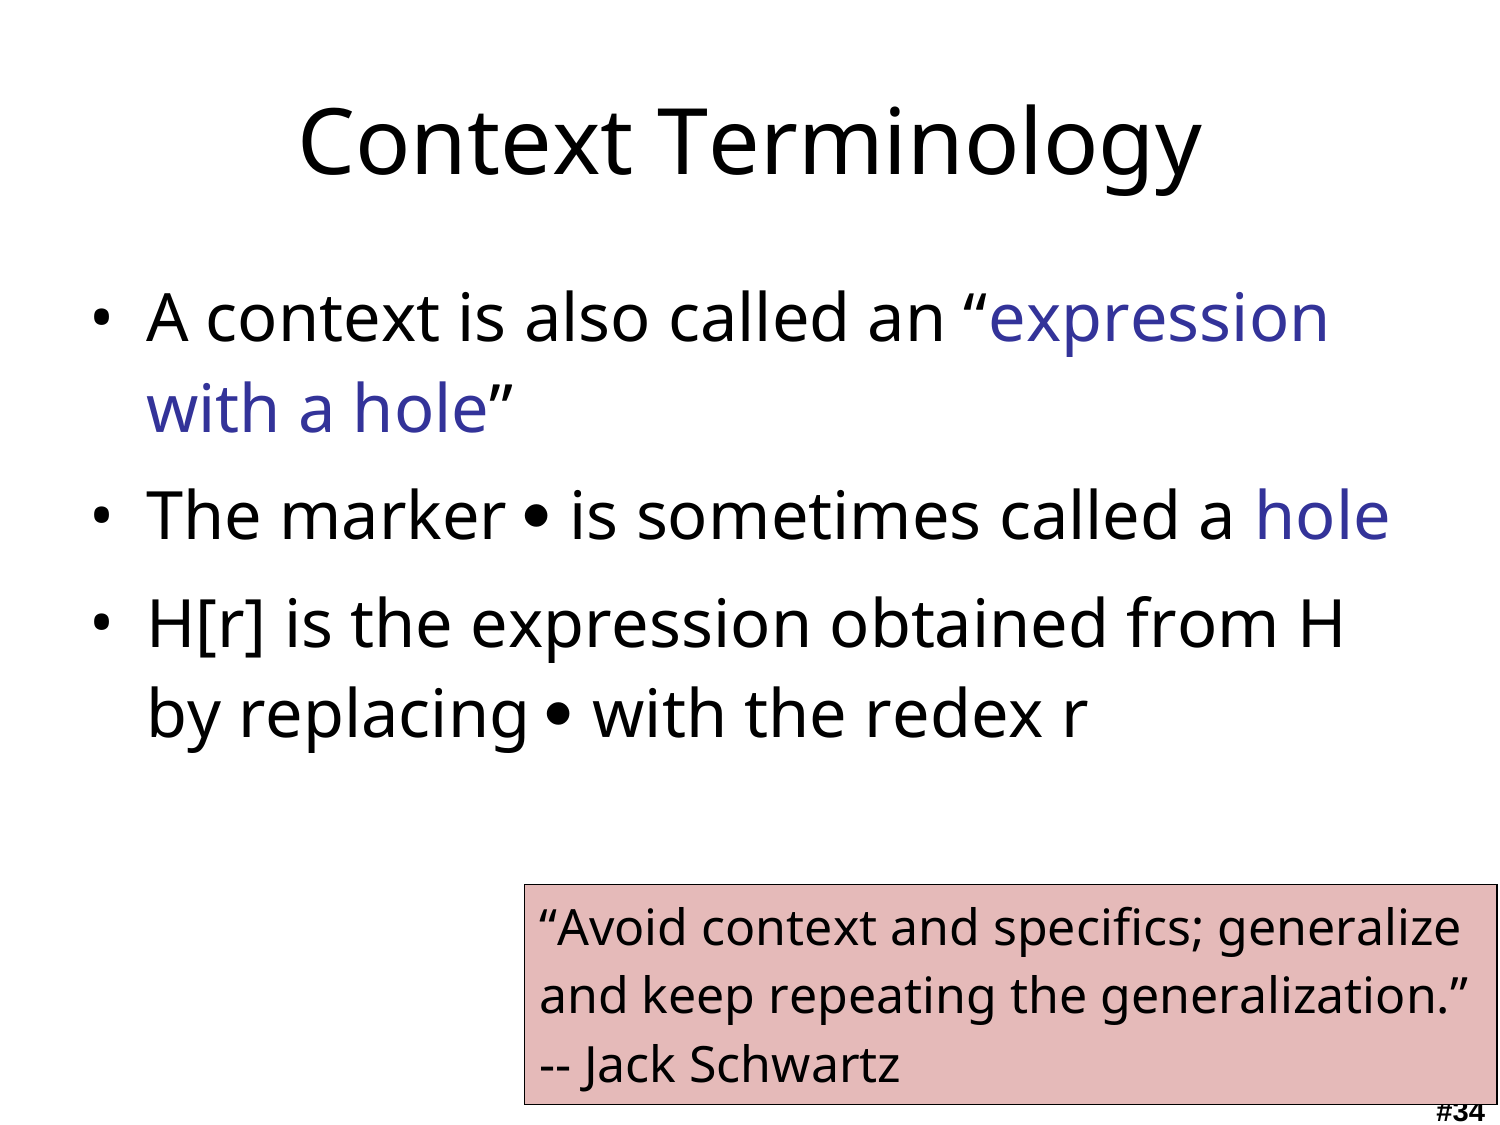

# Context Terminology
A context is also called an “expression with a hole”
The marker  is sometimes called a hole
H[r] is the expression obtained from H by replacing  with the redex r
“Avoid context and specifics; generalize
and keep repeating the generalization.”
-- Jack Schwartz
34